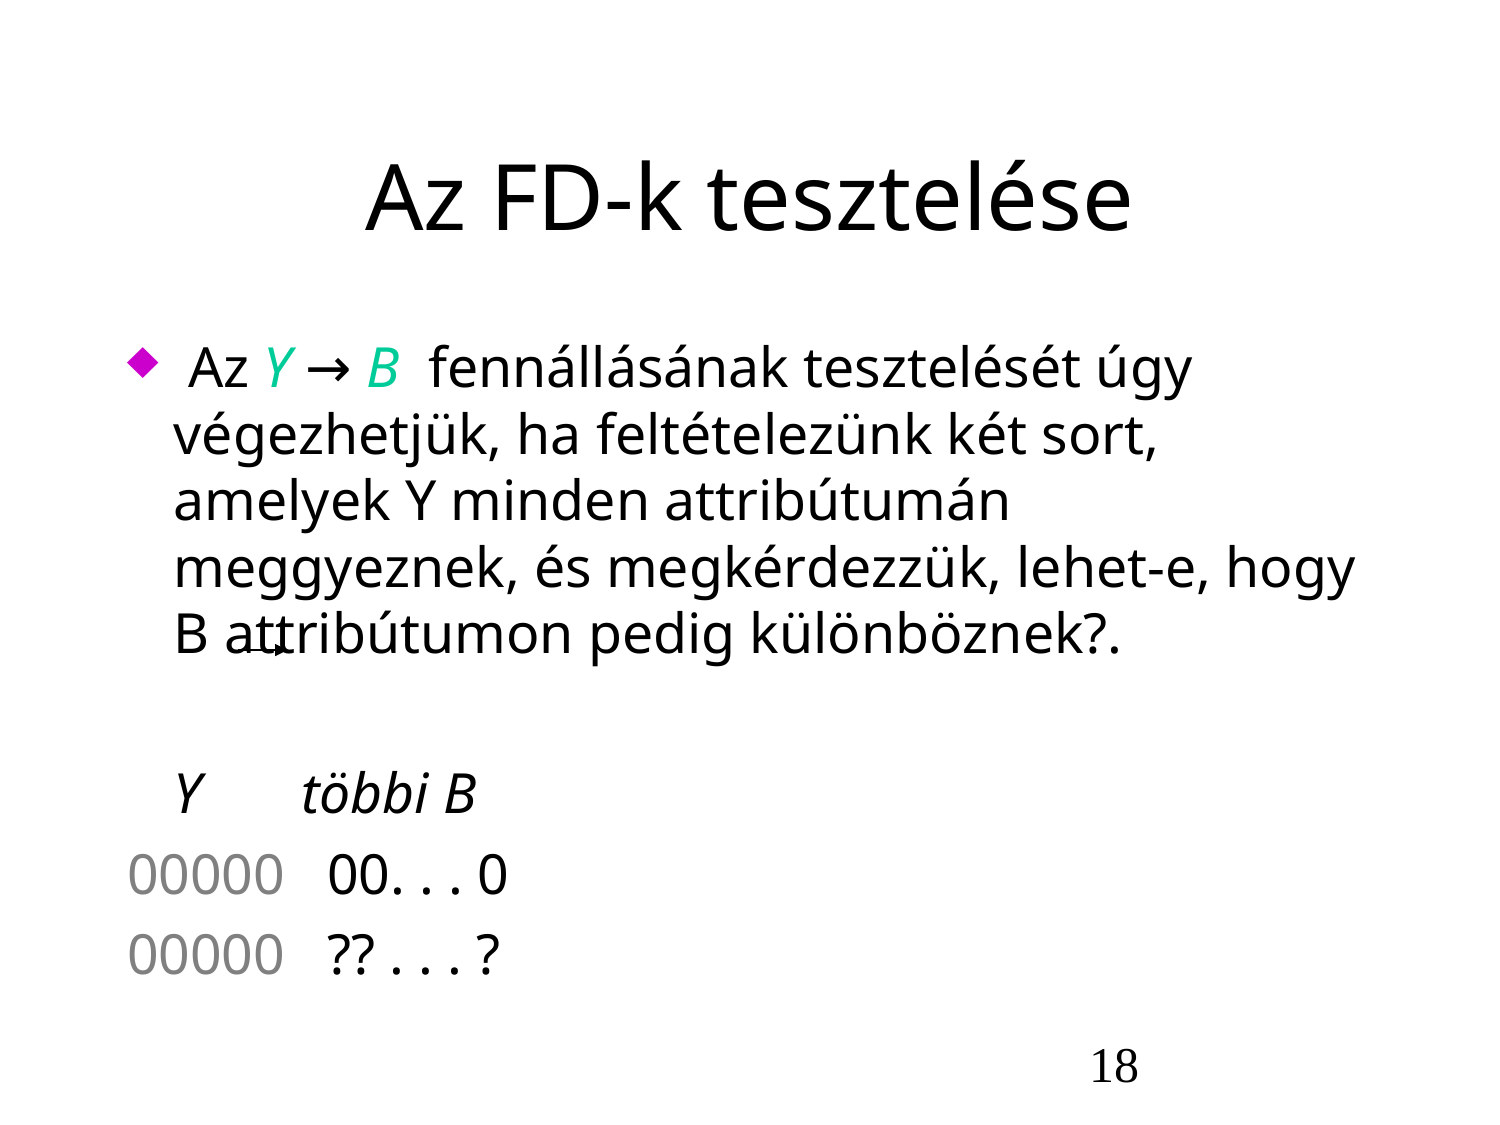

# Az FD-k tesztelése
 Az Y → B fennállásának tesztelését úgy végezhetjük, ha feltételezünk két sort, amelyek Y minden attribútumán meggyeznek, és megkérdezzük, lehet-e, hogy B attribútumon pedig különböznek?.
	Y többi B
00000 00. . . 0
00000 ?? . . . ?
18